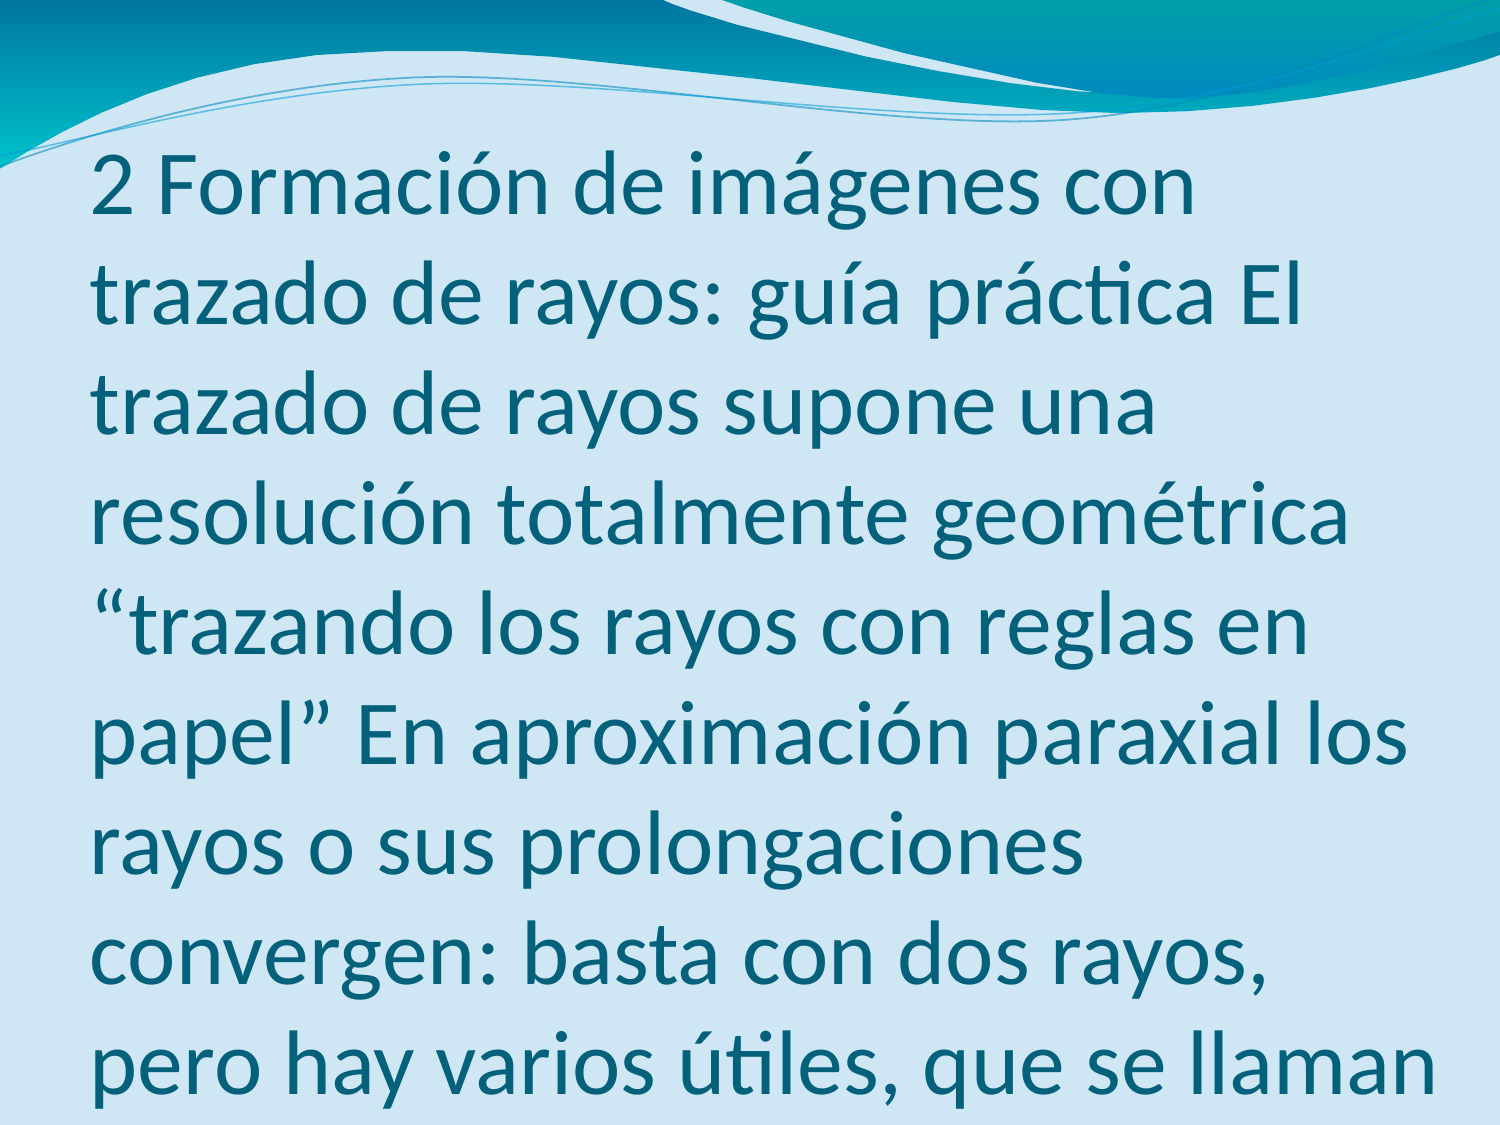

# 2 Formación de imágenes con trazado de rayos: guía práctica El trazado de rayos supone una resolución totalmente geométrica “trazando los rayos con reglas en papel” En aproximación paraxial los rayos o sus prolongaciones convergen: basta con dos rayos, pero hay varios útiles, que se llaman rayos principales, con uso distinto en espejos y dióptrio/lente.